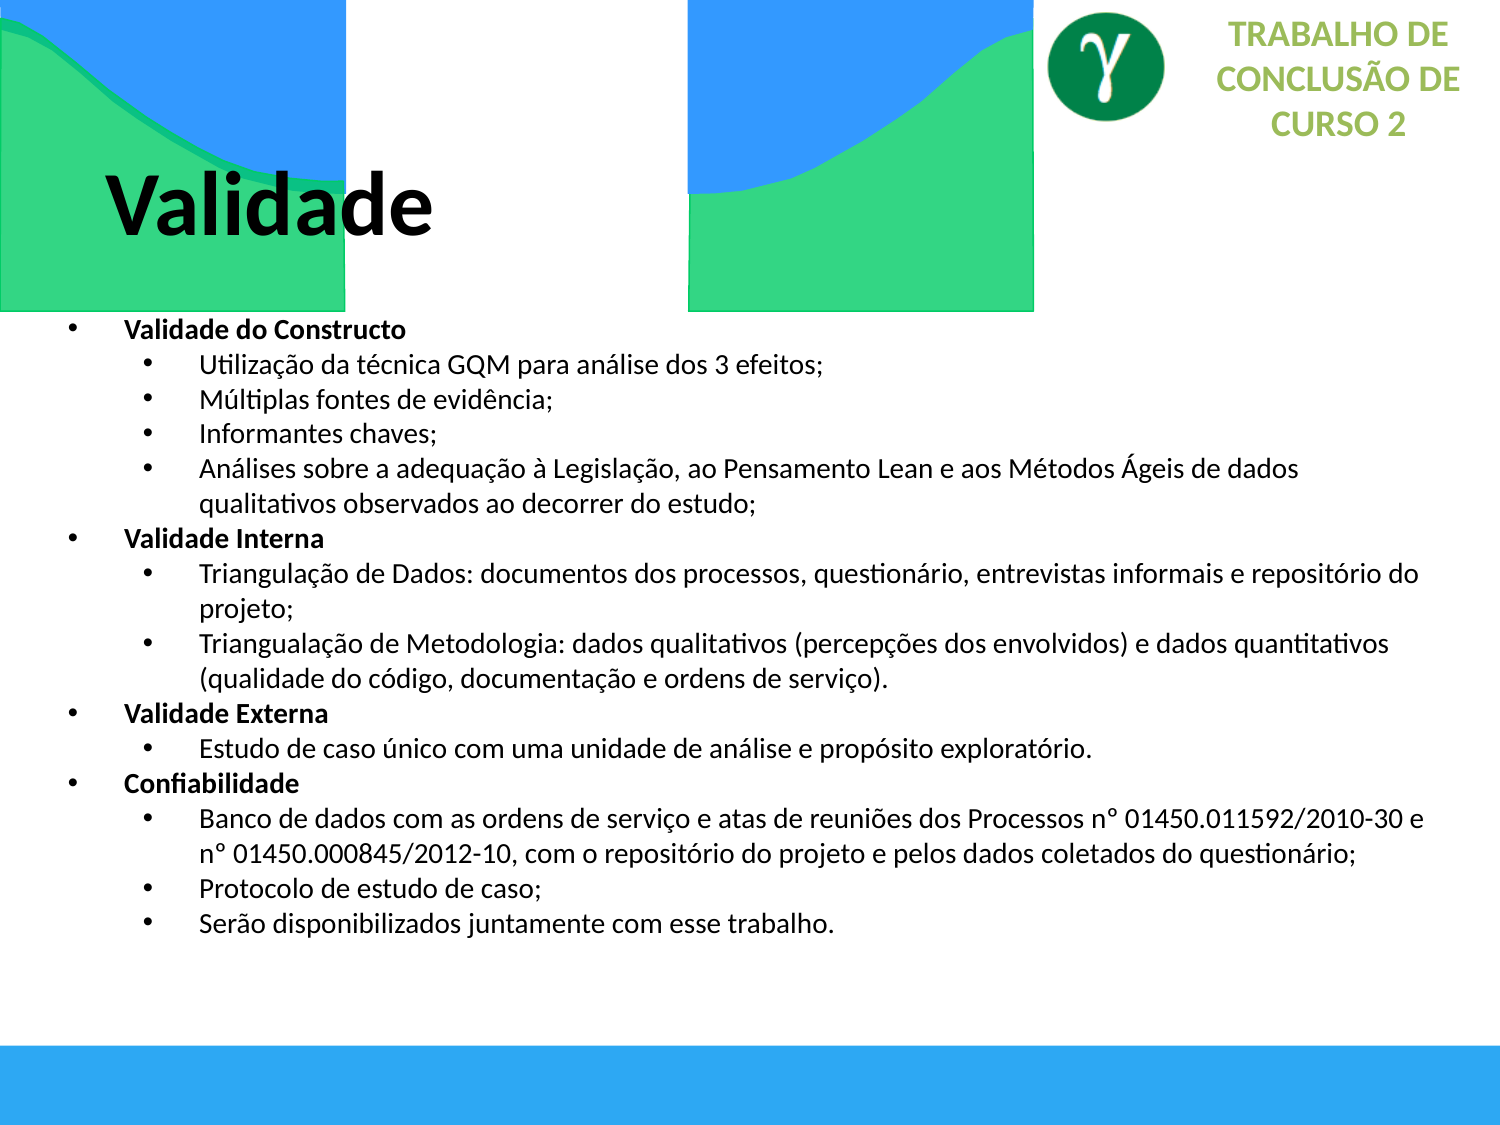

TRABALHO DE CONCLUSÃO DE CURSO 2
Validade
Validade do Constructo
Utilização da técnica GQM para análise dos 3 efeitos;
Múltiplas fontes de evidência;
Informantes chaves;
Análises sobre a adequação à Legislação, ao Pensamento Lean e aos Métodos Ágeis de dados qualitativos observados ao decorrer do estudo;
Validade Interna
Triangulação de Dados: documentos dos processos, questionário, entrevistas informais e repositório do projeto;
Triangualação de Metodologia: dados qualitativos (percepções dos envolvidos) e dados quantitativos (qualidade do código, documentação e ordens de serviço).
Validade Externa
Estudo de caso único com uma unidade de análise e propósito exploratório.
Confiabilidade
Banco de dados com as ordens de serviço e atas de reuniões dos Processos nº 01450.011592/2010-30 e nº 01450.000845/2012-10, com o repositório do projeto e pelos dados coletados do questionário;
Protocolo de estudo de caso;
Serão disponibilizados juntamente com esse trabalho.